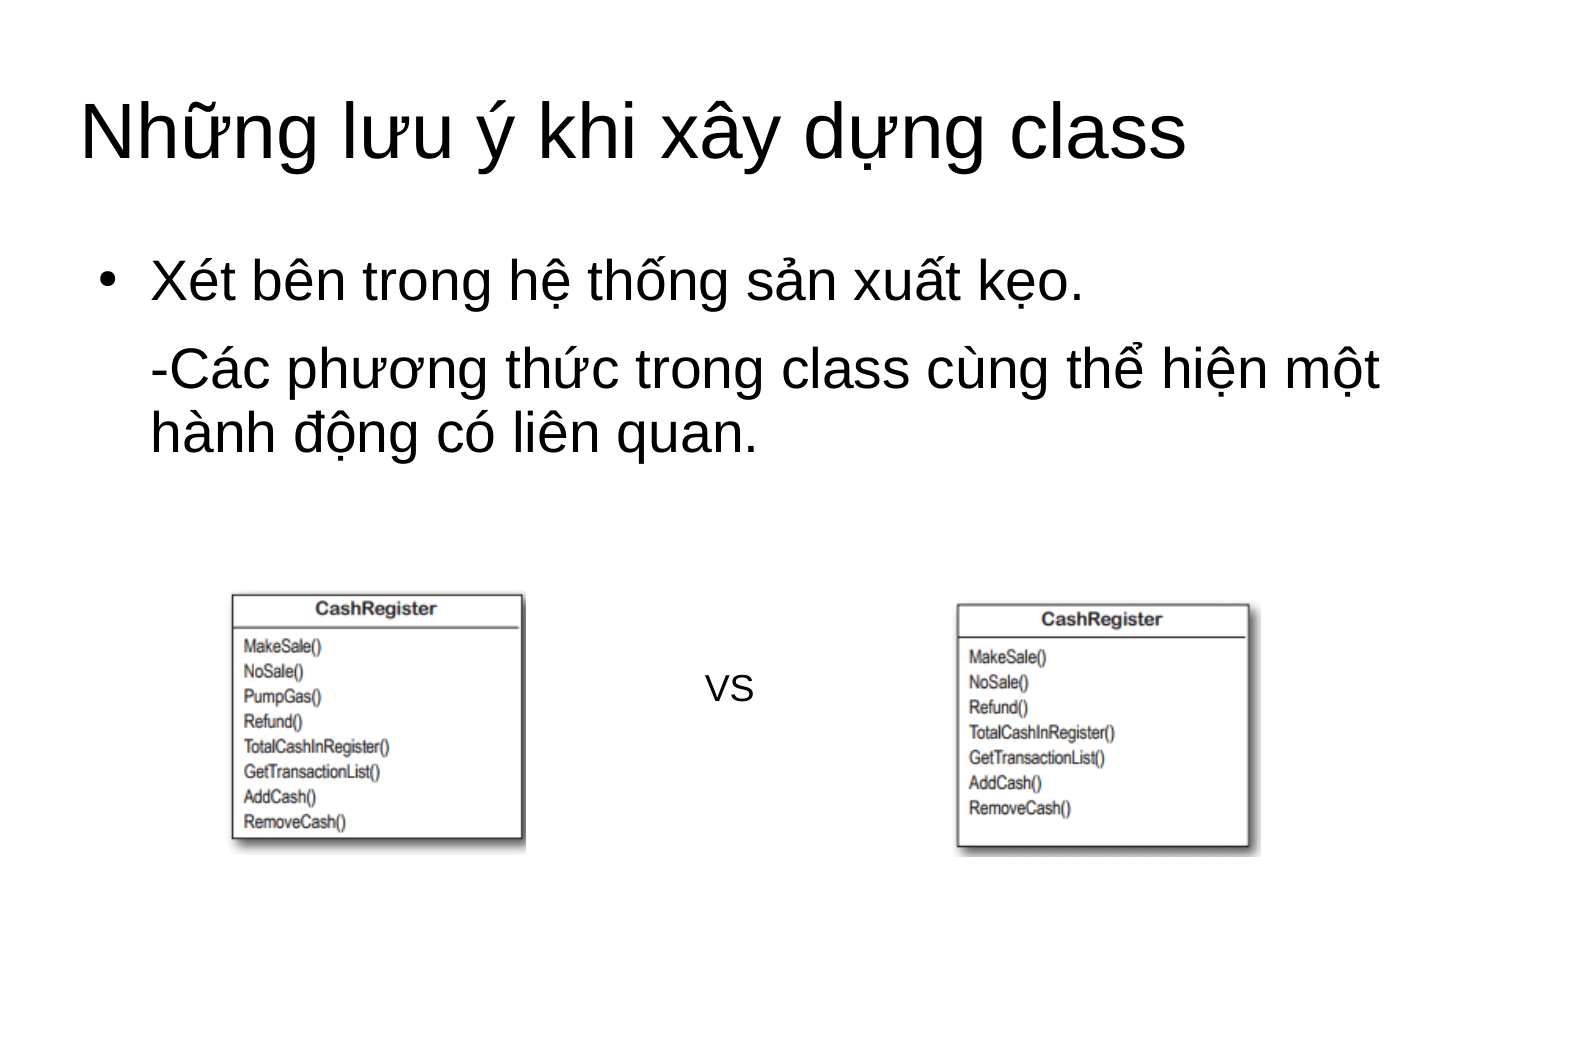

# Những lưu ý khi xây dựng class
Xét bên trong hệ thống sản xuất kẹo.
-Các phương thức trong class cùng thể hiện một hành động có liên quan.
VS